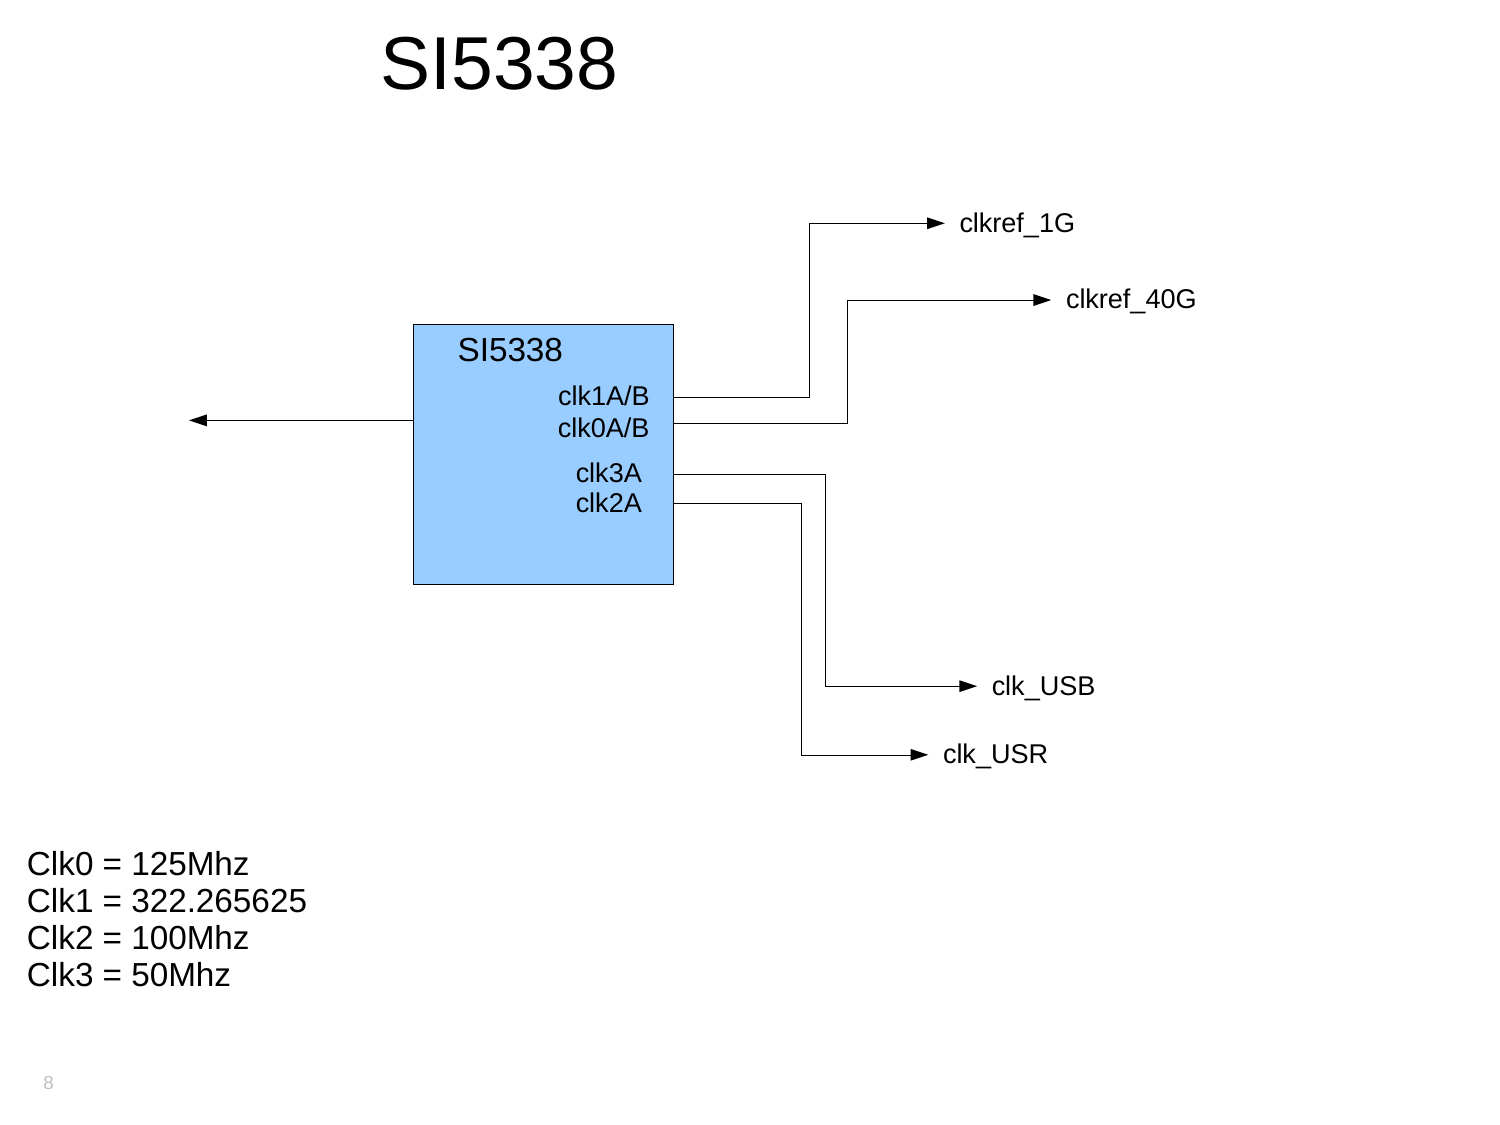

# SI5338
clkref_1G
clkref_40G
SI5338
clk1A/B
clk0A/B
clk3A
clk2A
clk_USB
clk_USR
Clk0 = 125Mhz
Clk1 = 322.265625
Clk2 = 100Mhz
Clk3 = 50Mhz